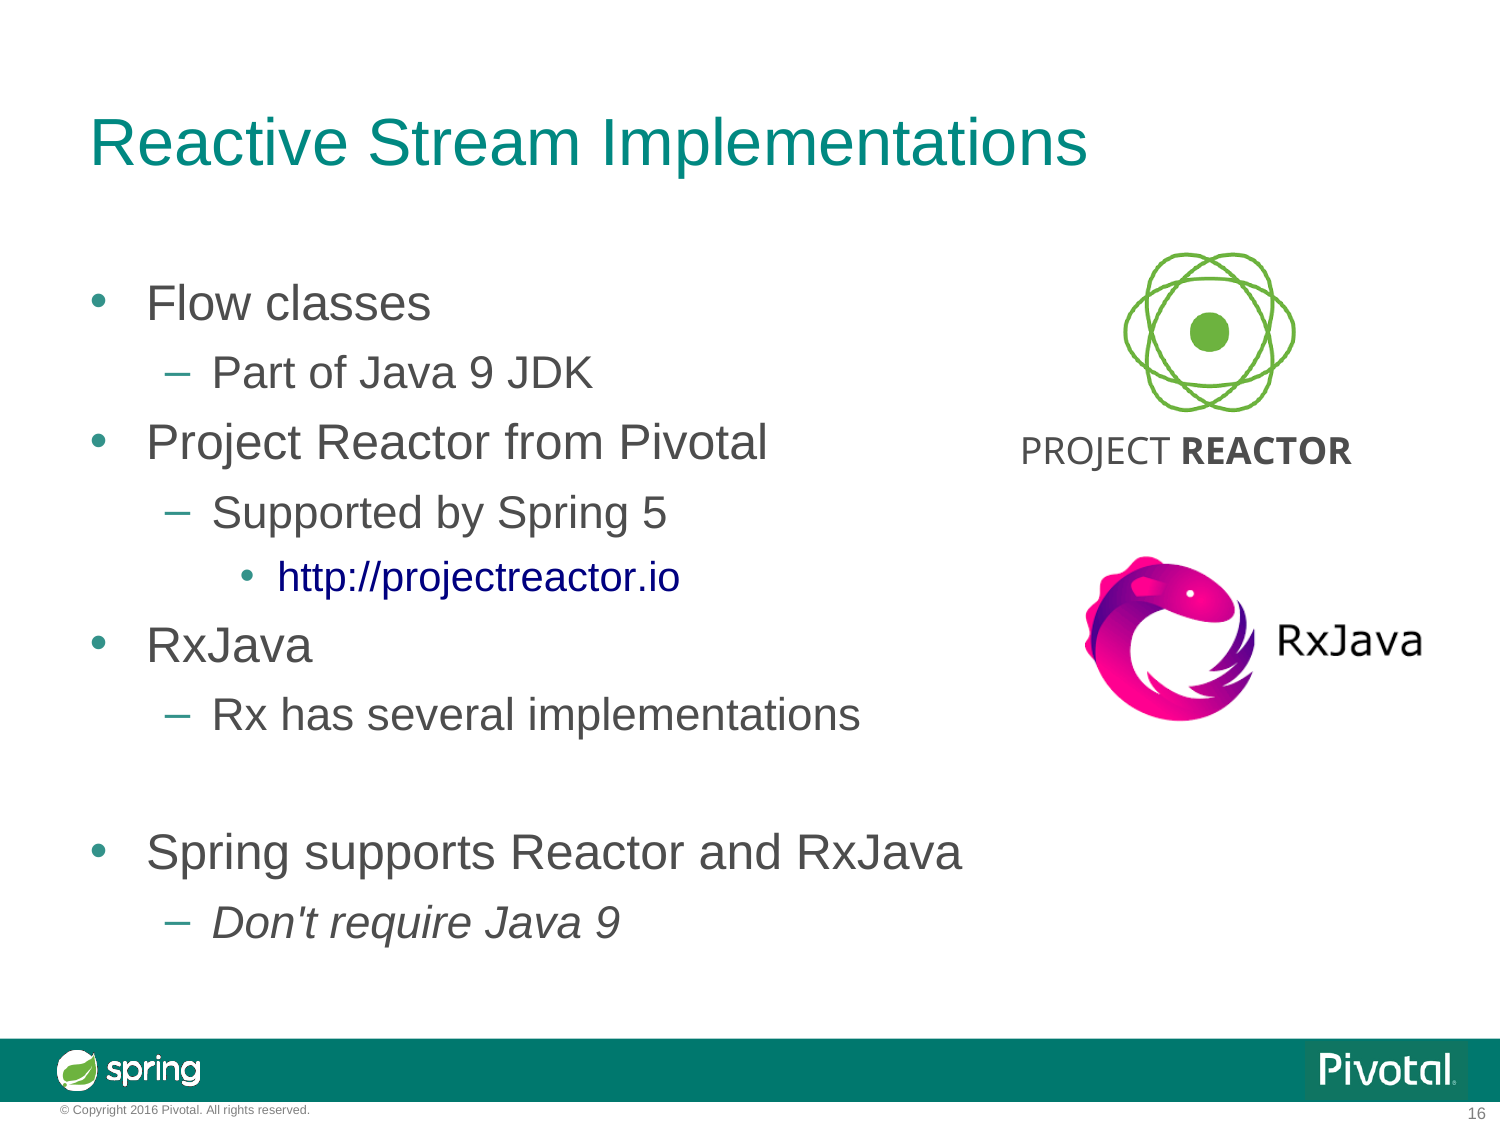

# Reactive Stream Implementations
PROJECT REACTOR
Flow classes
Part of Java 9 JDK
Project Reactor from Pivotal
Supported by Spring 5
http://projectreactor.io
RxJava
Rx has several implementations
Spring supports Reactor and RxJava
Don't require Java 9